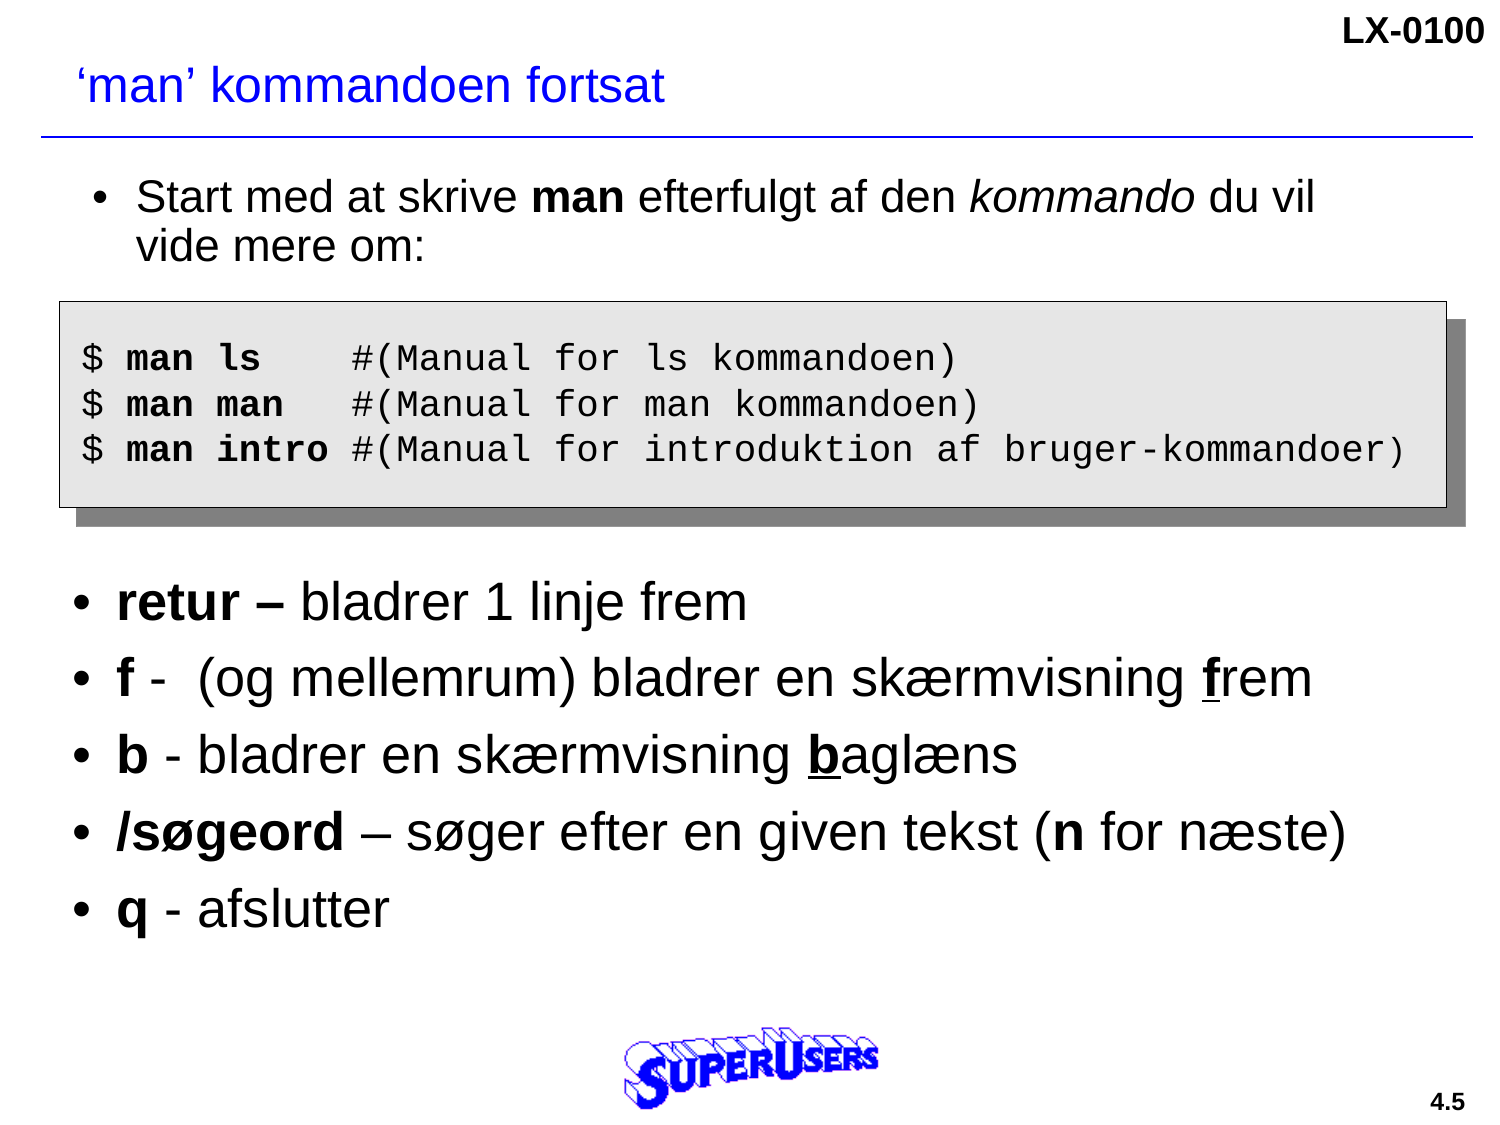

# ‘man’ kommandoen fortsat
Start med at skrive man efterfulgt af den kommando du vil vide mere om:
 $ man ls #(Manual for ls kommandoen)
 $ man man #(Manual for man kommandoen)
 $ man intro #(Manual for introduktion af bruger-kommandoer)
retur – bladrer 1 linje frem
f - (og mellemrum) bladrer en skærmvisning frem
b - bladrer en skærmvisning baglæns
/søgeord – søger efter en given tekst (n for næste)
q - afslutter